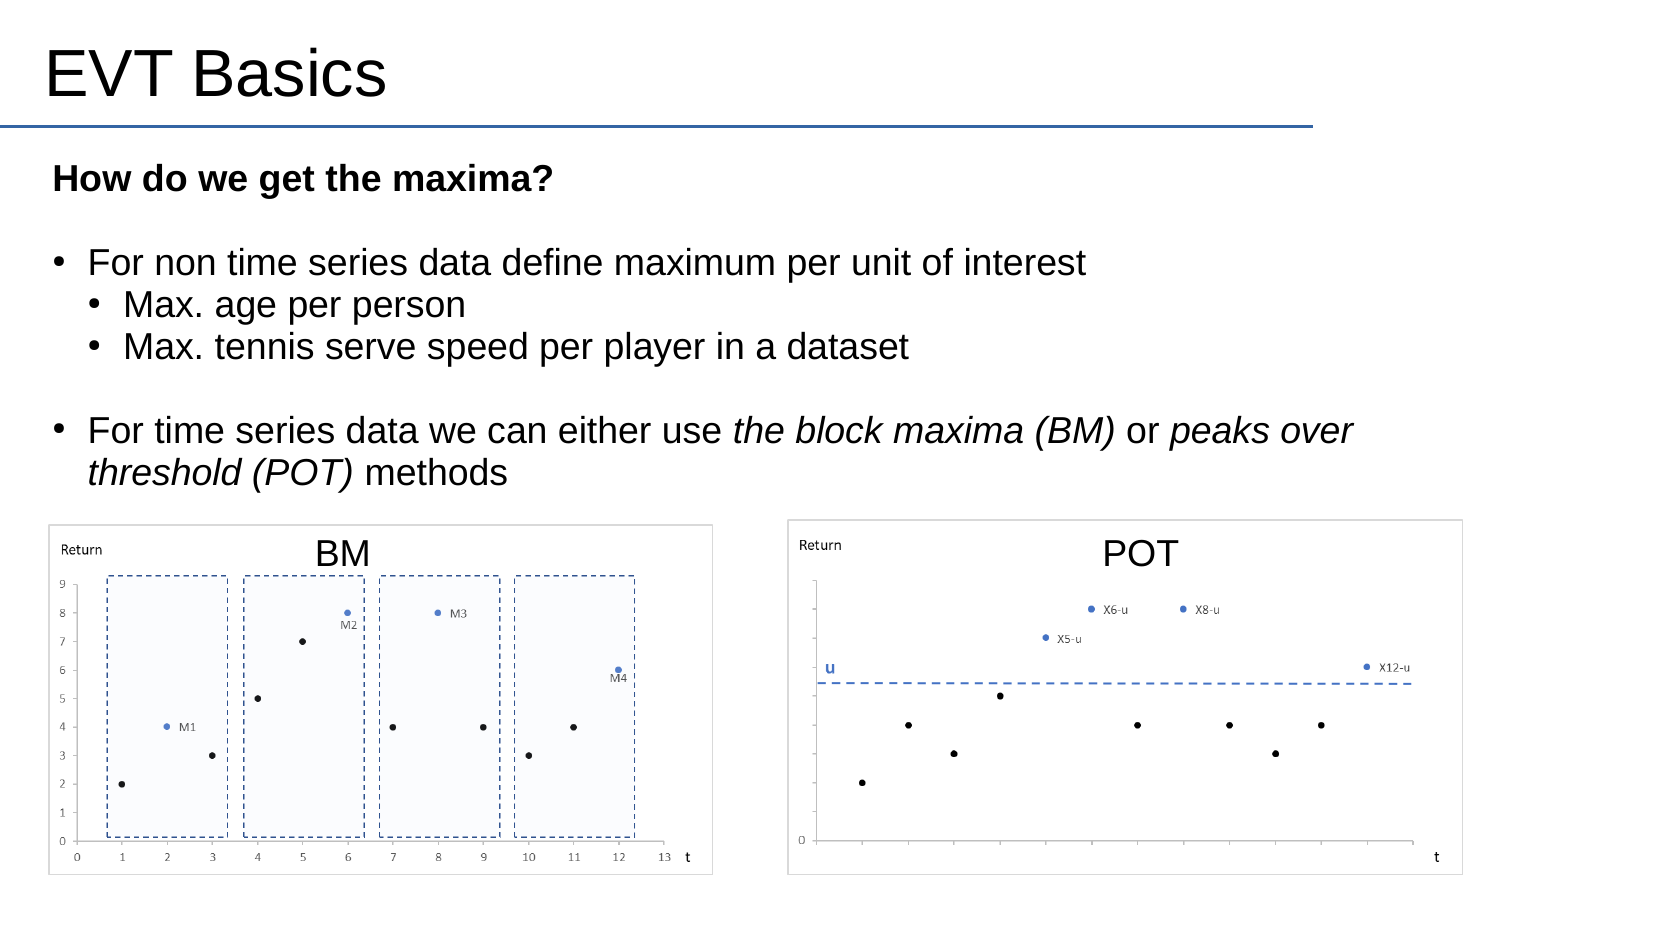

# EVT Basics
How do we get the maxima?
For non time series data define maximum per unit of interest
Max. age per person
Max. tennis serve speed per player in a dataset
For time series data we can either use the block maxima (BM) or peaks over threshold (POT) methods
BM
POT